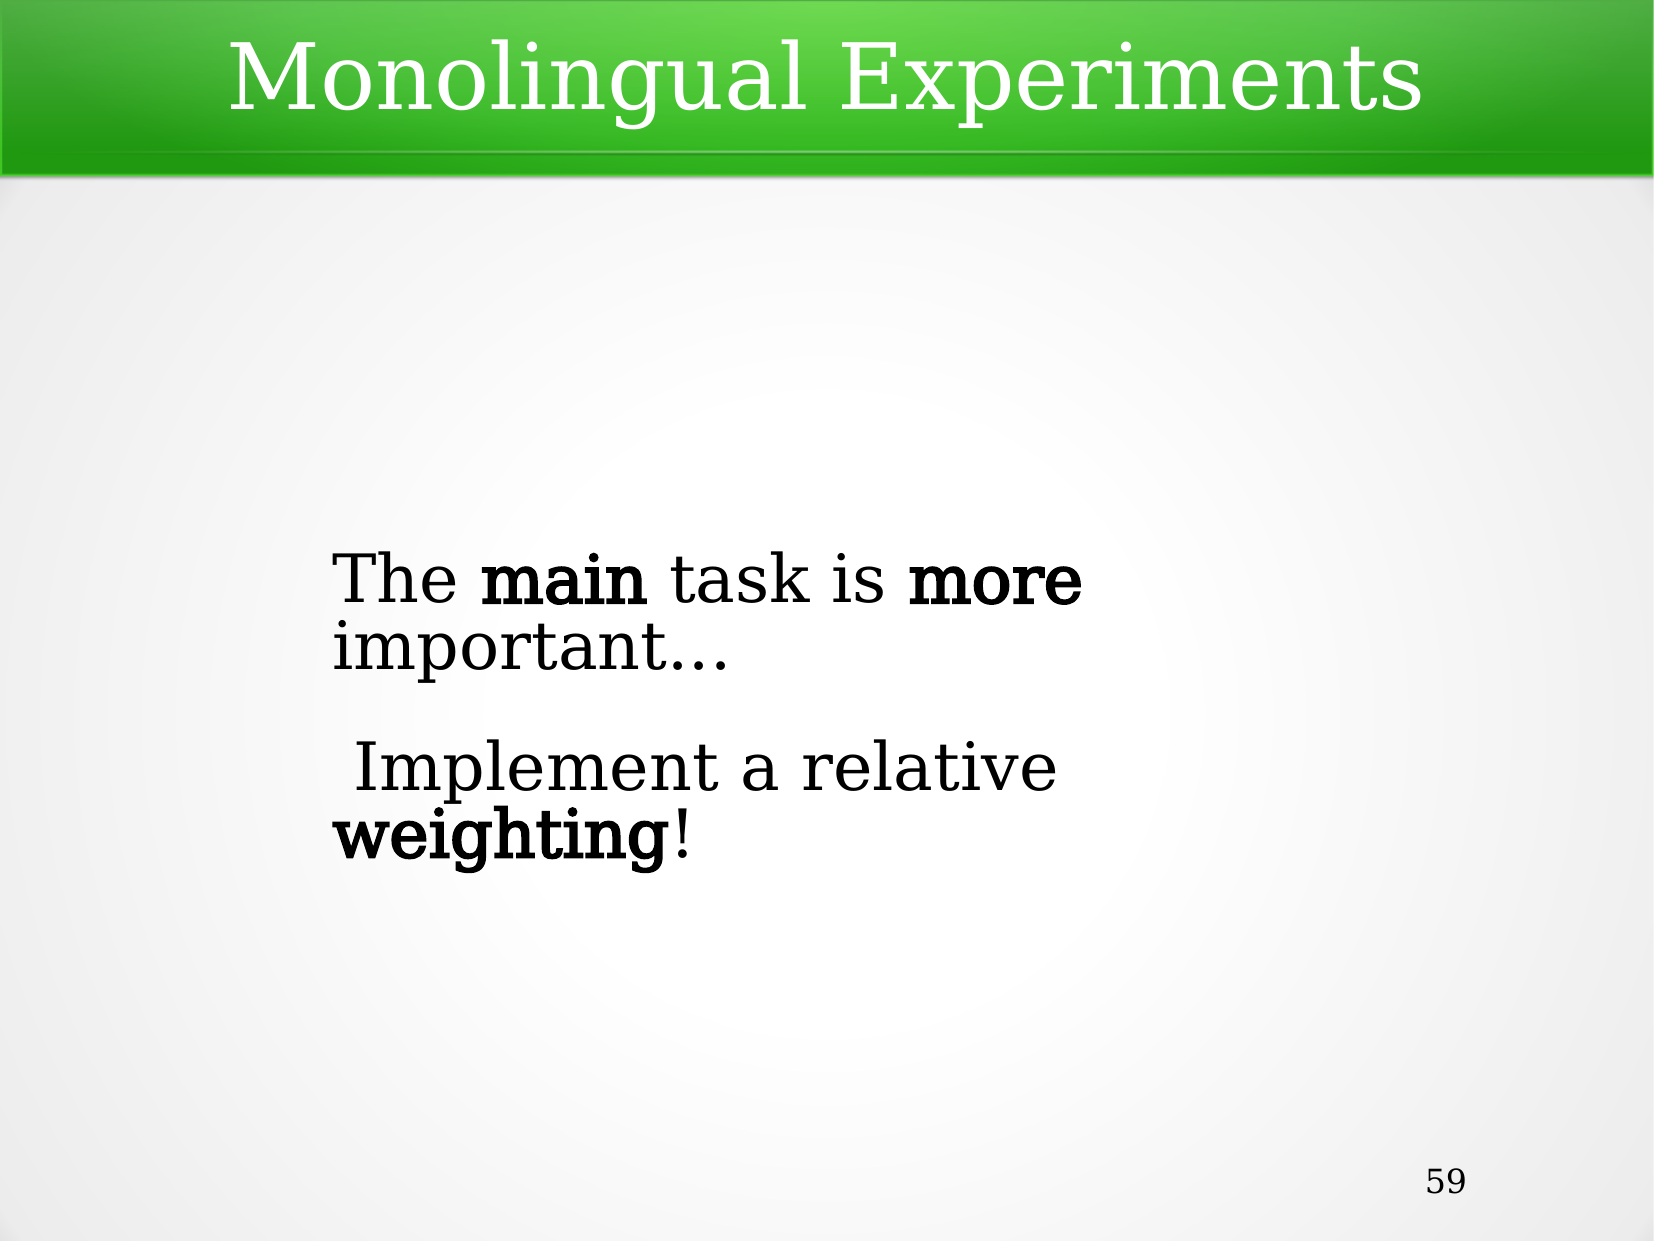

# Monolingual Experiments
The main task is more important...
 Implement a relative weighting!